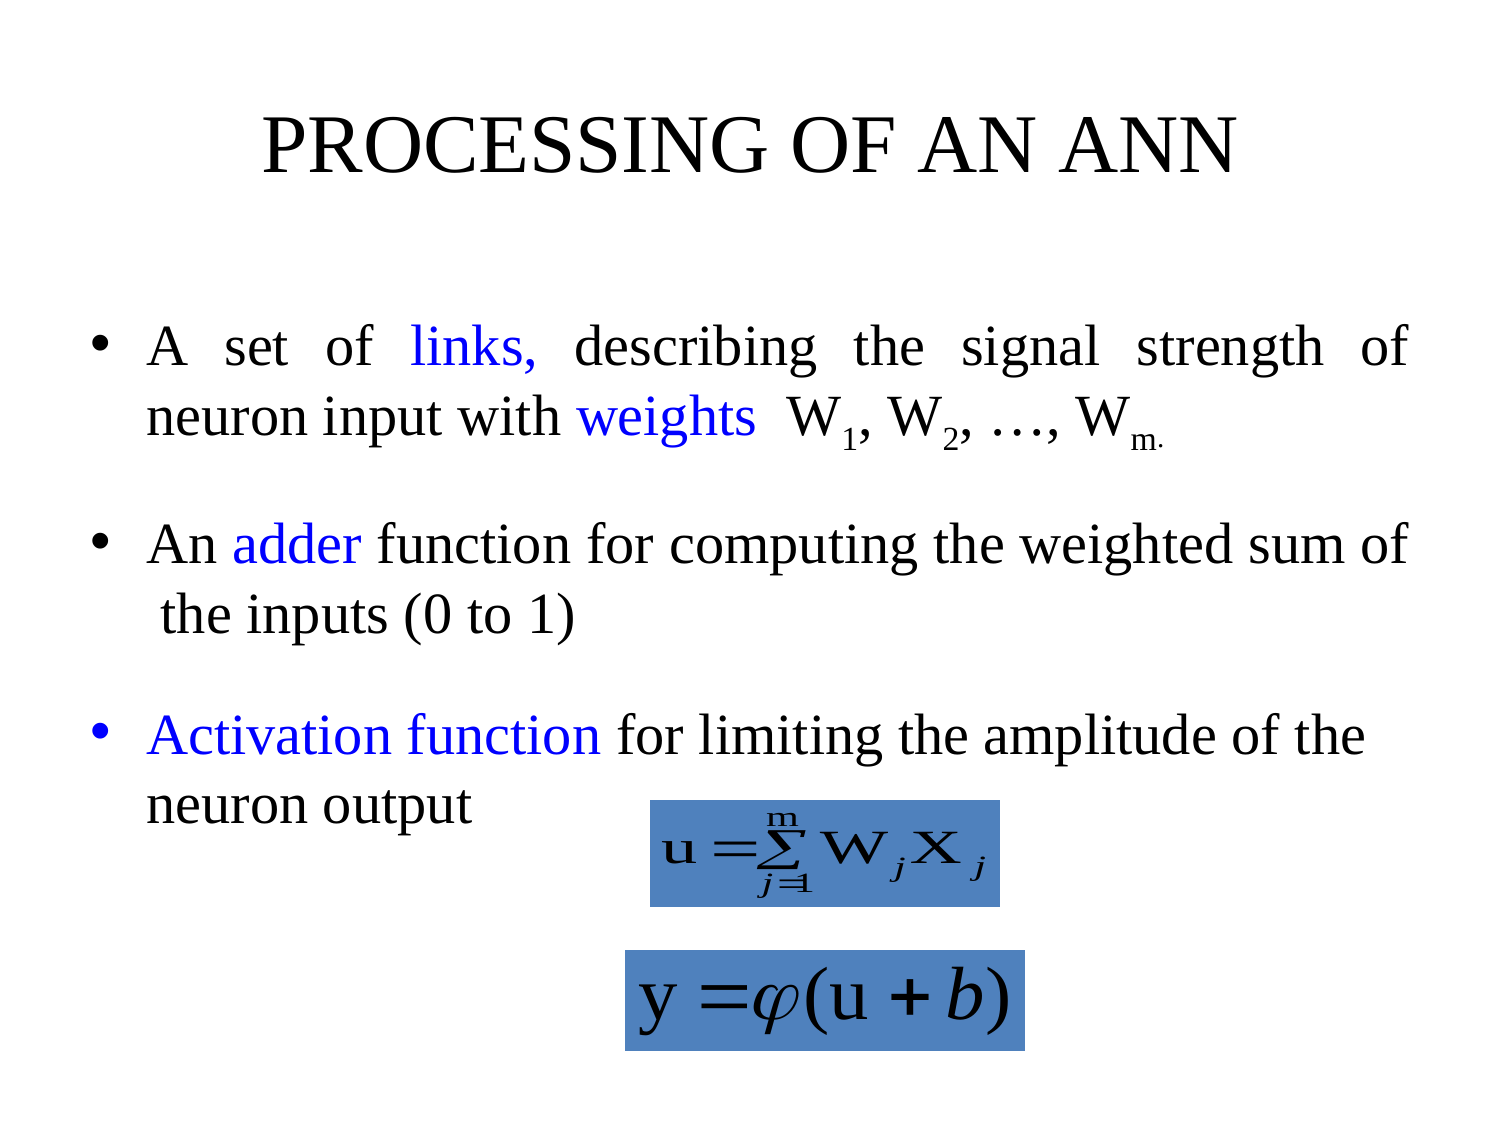

# PROCESSING OF AN ANN
A set of links, describing the signal strength of neuron input with weights W1, W2, …, Wm.
An adder function for computing the weighted sum of the inputs (0 to 1)
Activation function for limiting the amplitude of the neuron output